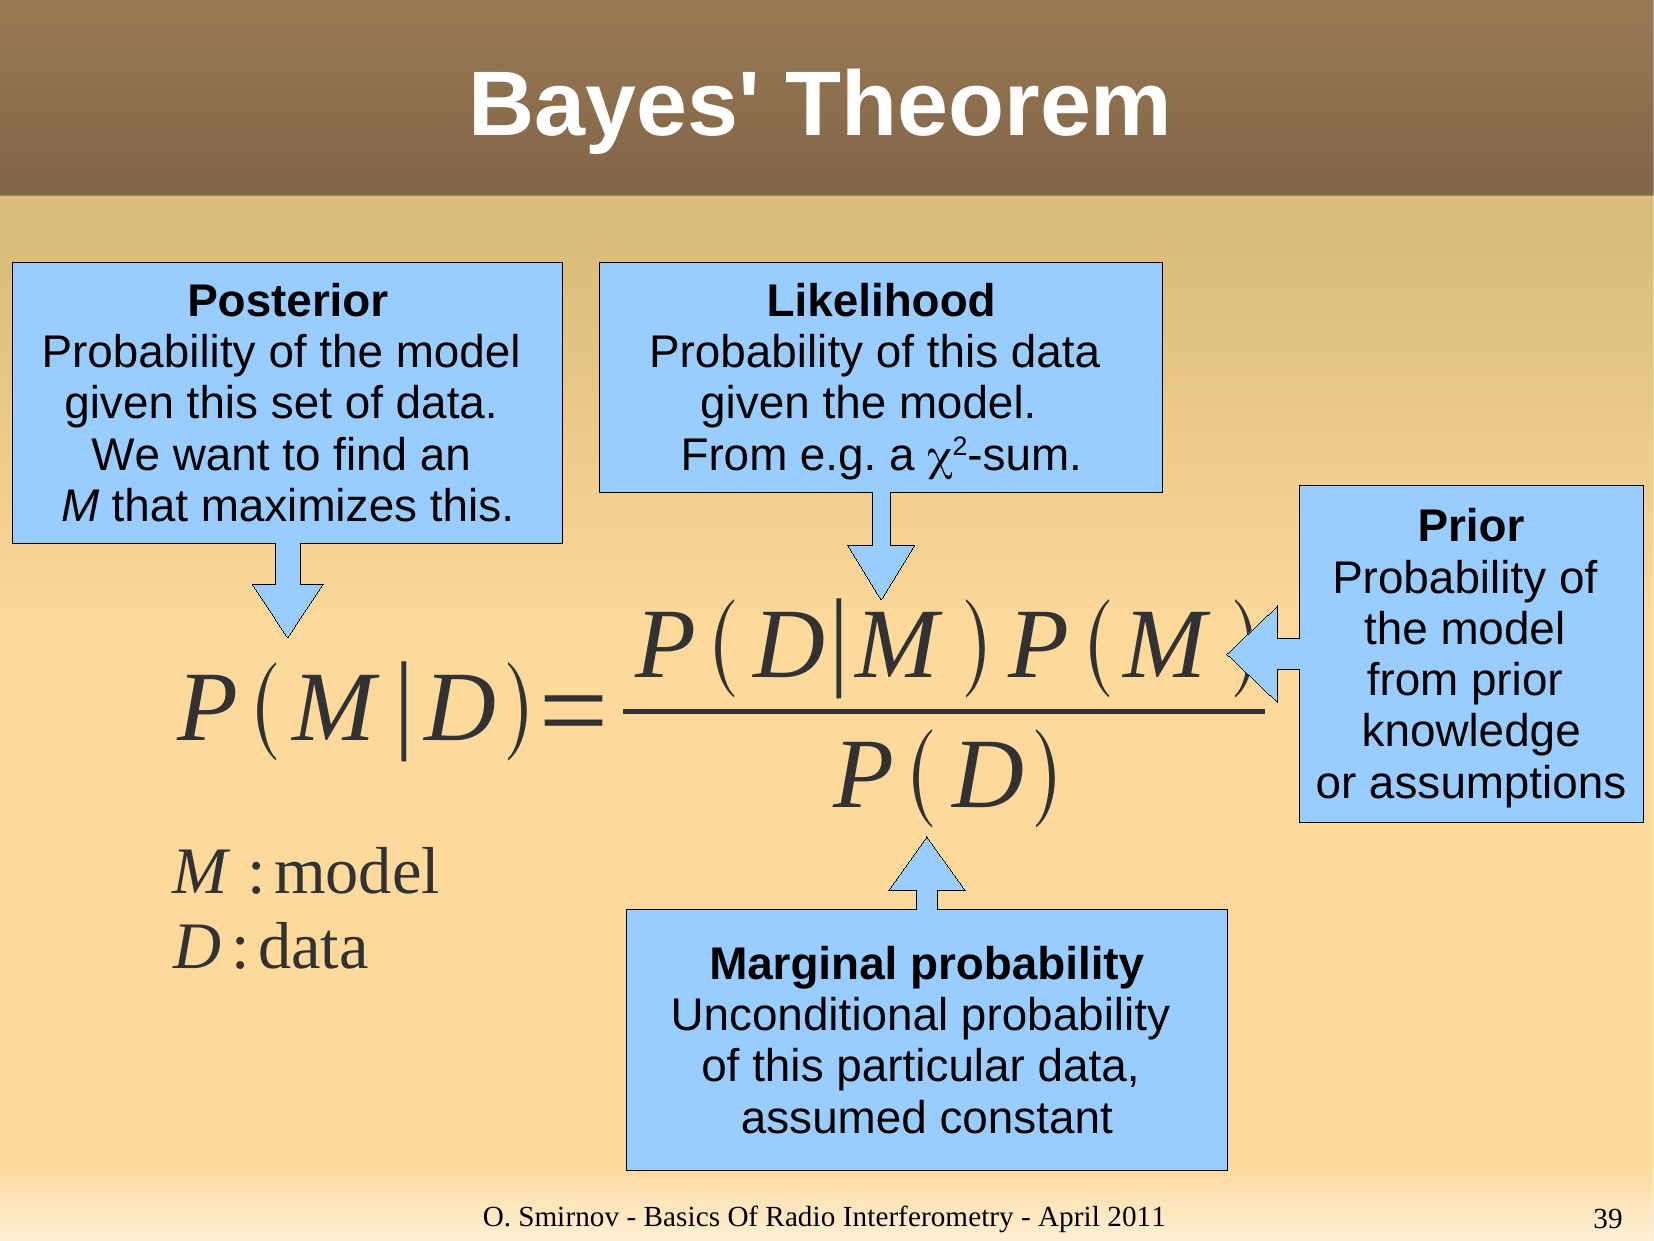

# Bayes' Theorem
Posterior
Probability of the model
given this set of data.
We want to find an
M that maximizes this.
Likelihood
Probability of this data
given the model.
From e.g. a 2-sum.
Prior
Probability of
the model
from prior
knowledge
or assumptions
Marginal probability
Unconditional probability
of this particular data,
assumed constant
O. Smirnov - Basics Of Radio Interferometry - April 2011
39